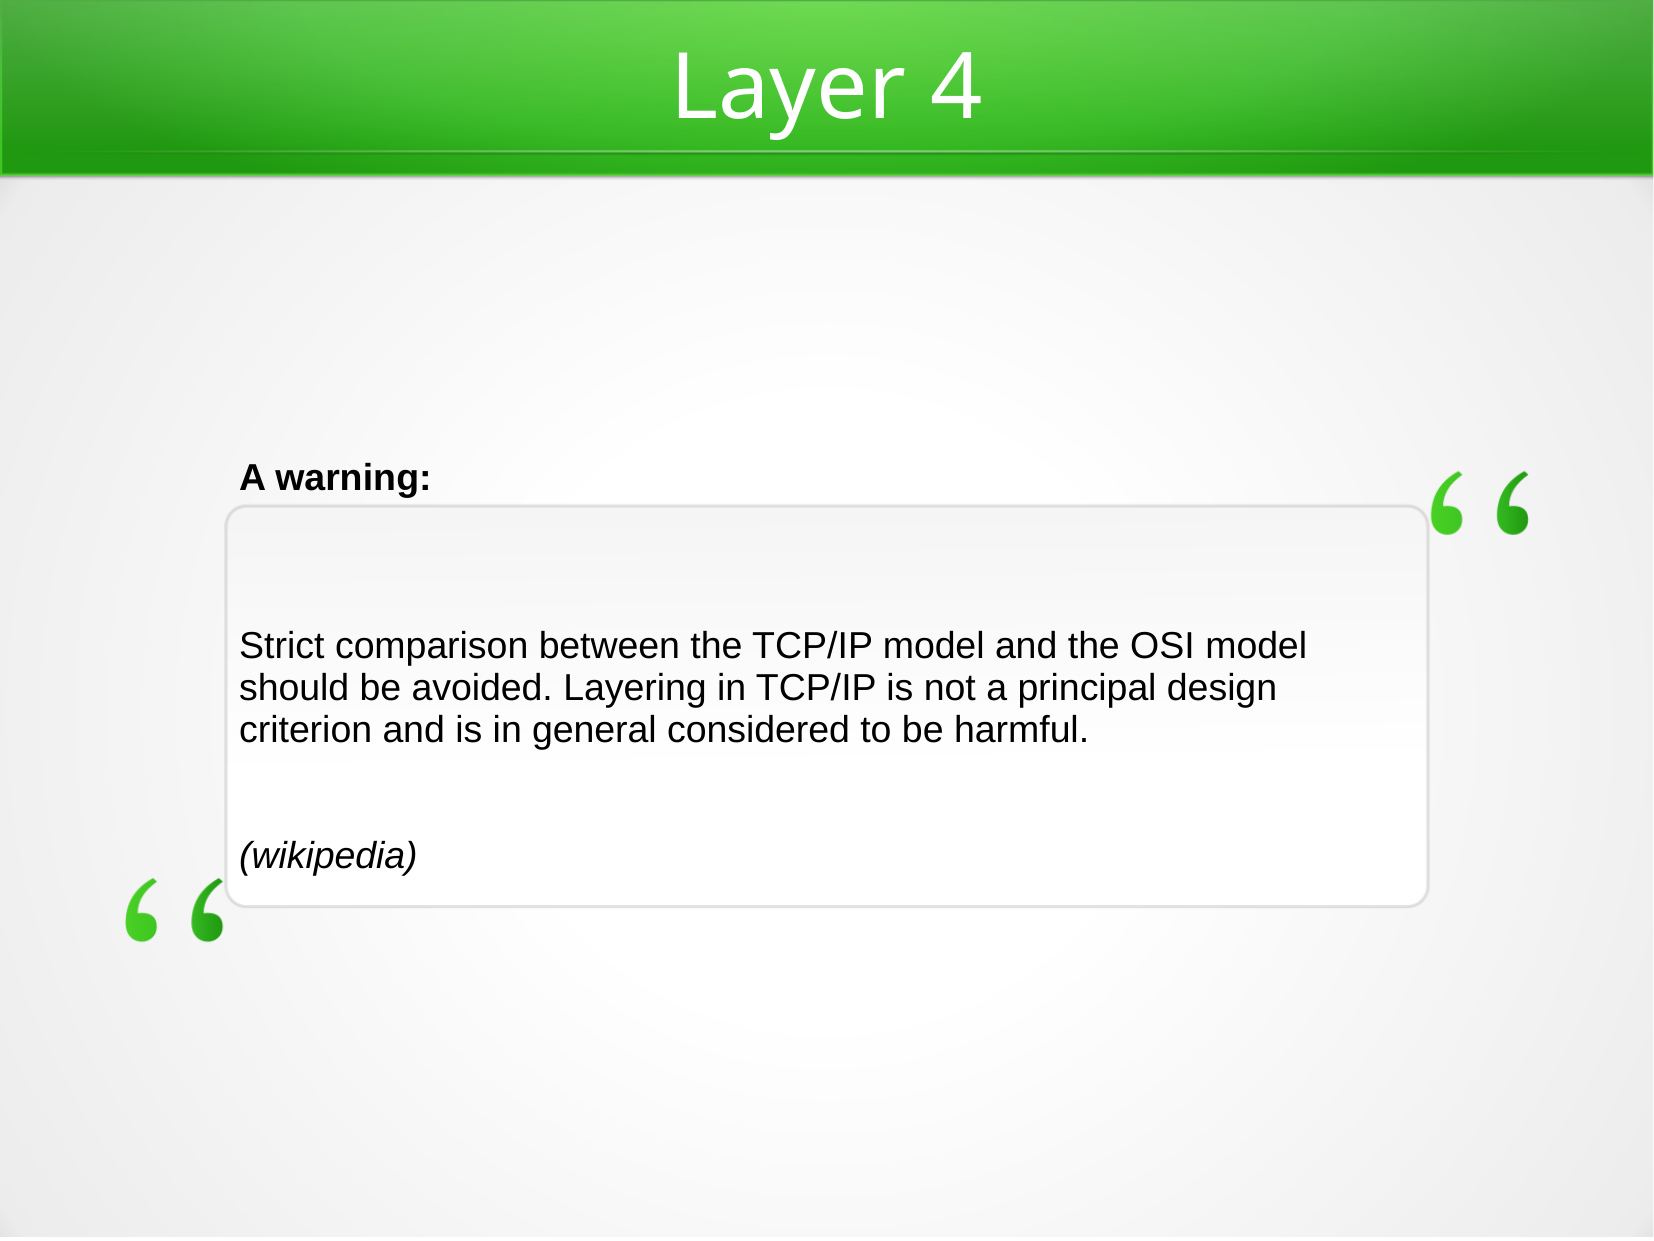

# Layer 4
A warning:
Strict comparison between the TCP/IP model and the OSI model should be avoided. Layering in TCP/IP is not a principal design criterion and is in general considered to be harmful.
(wikipedia)